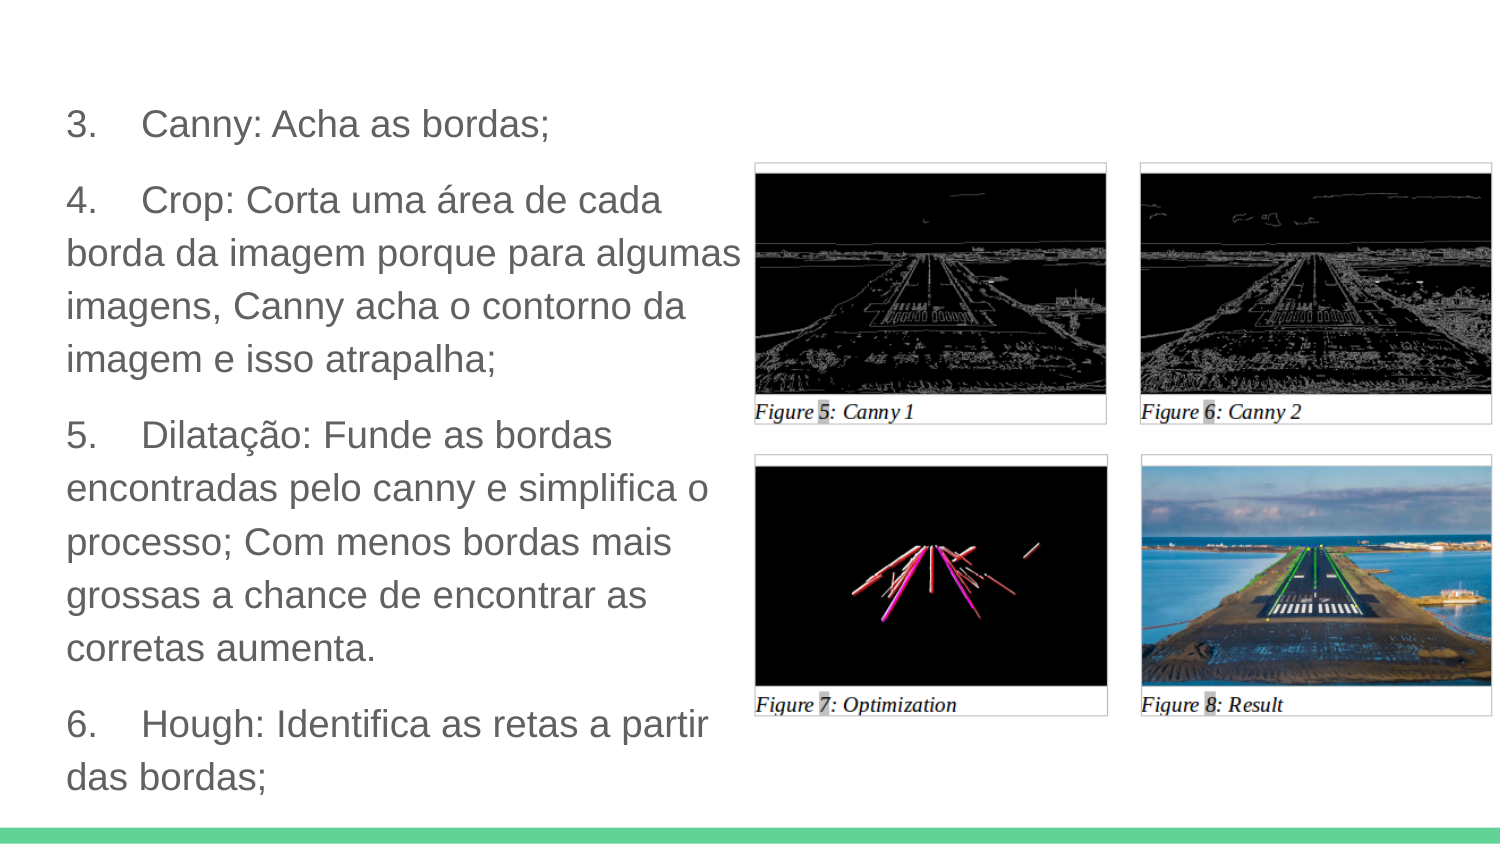

# 3.	Canny: Acha as bordas;
4.	Crop: Corta uma área de cada borda da imagem porque para algumas imagens, Canny acha o contorno da imagem e isso atrapalha;
5.	Dilatação: Funde as bordas encontradas pelo canny e simplifica o processo; Com menos bordas mais grossas a chance de encontrar as corretas aumenta.
6.	Hough: Identifica as retas a partir das bordas;